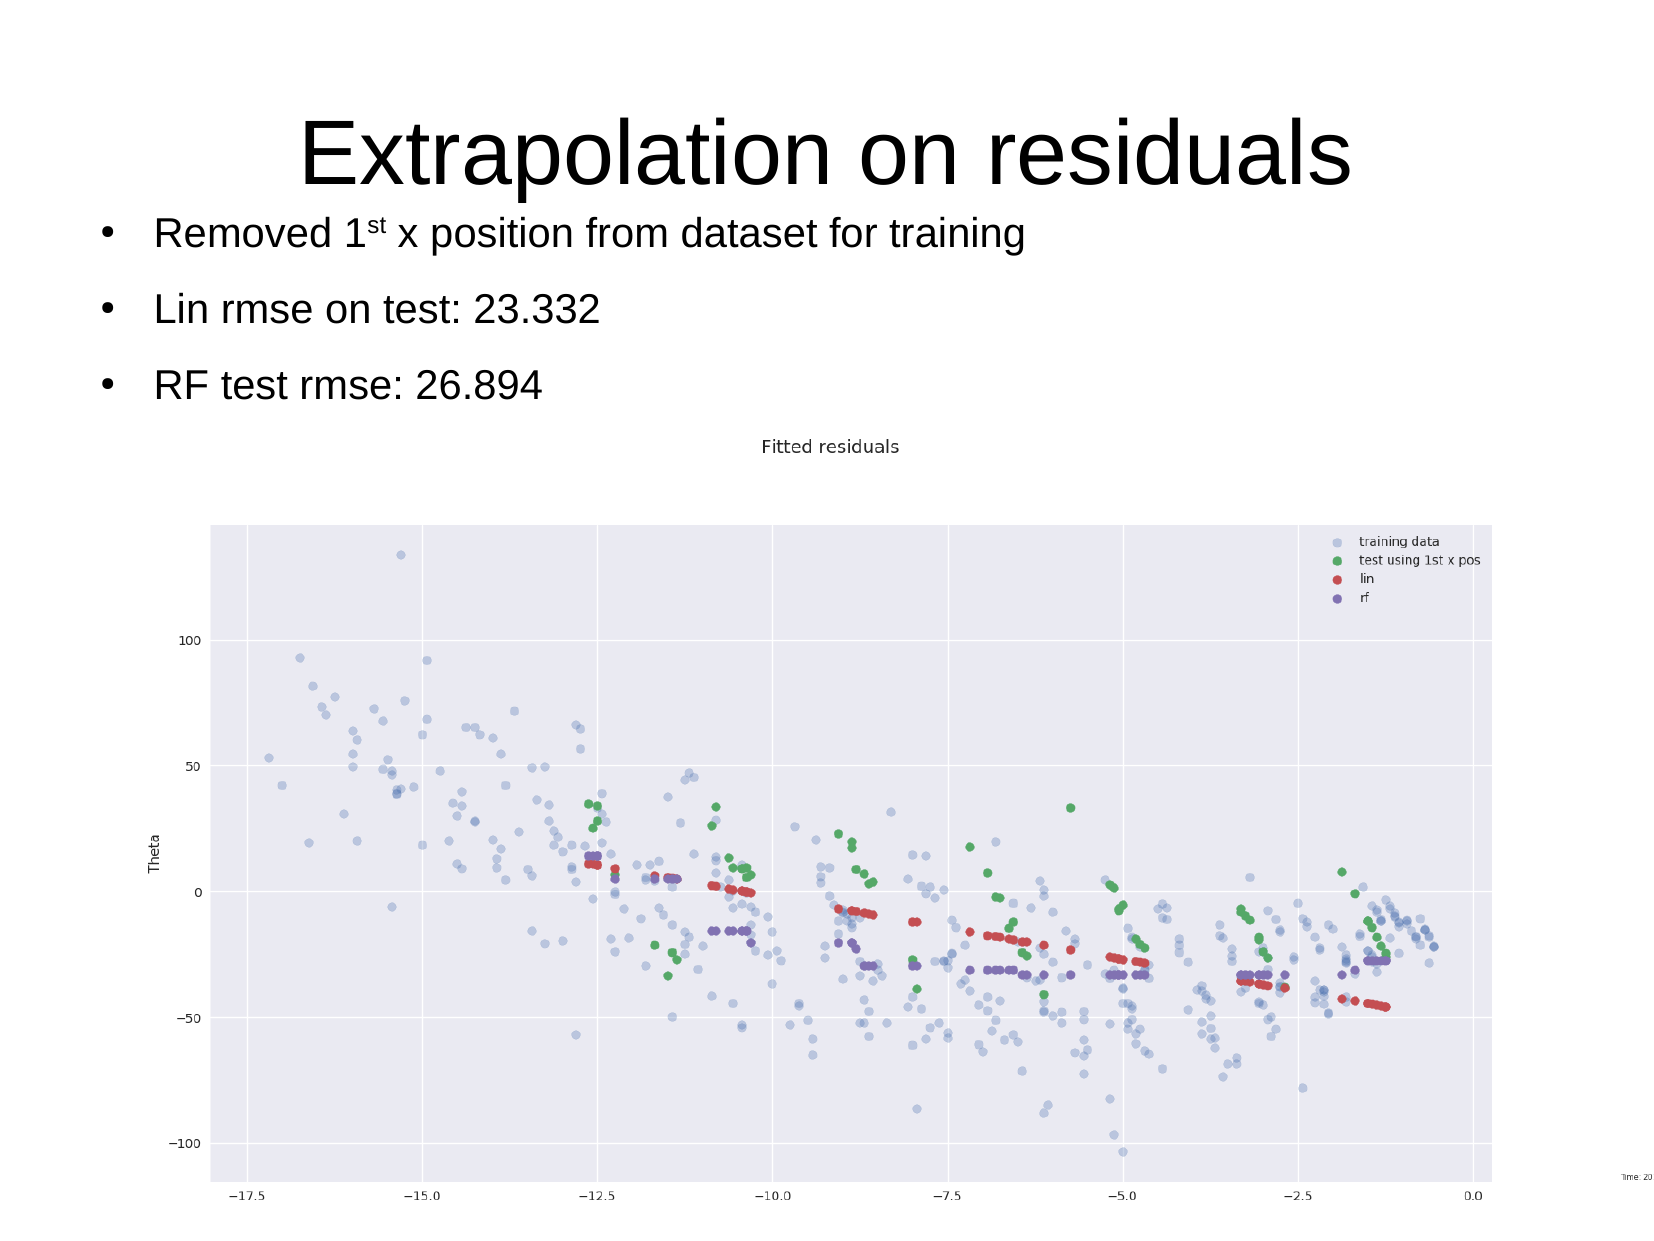

# Extrapolation on residuals
Removed 1st x position from dataset for training
Lin rmse on test: 23.332
RF test rmse: 26.894